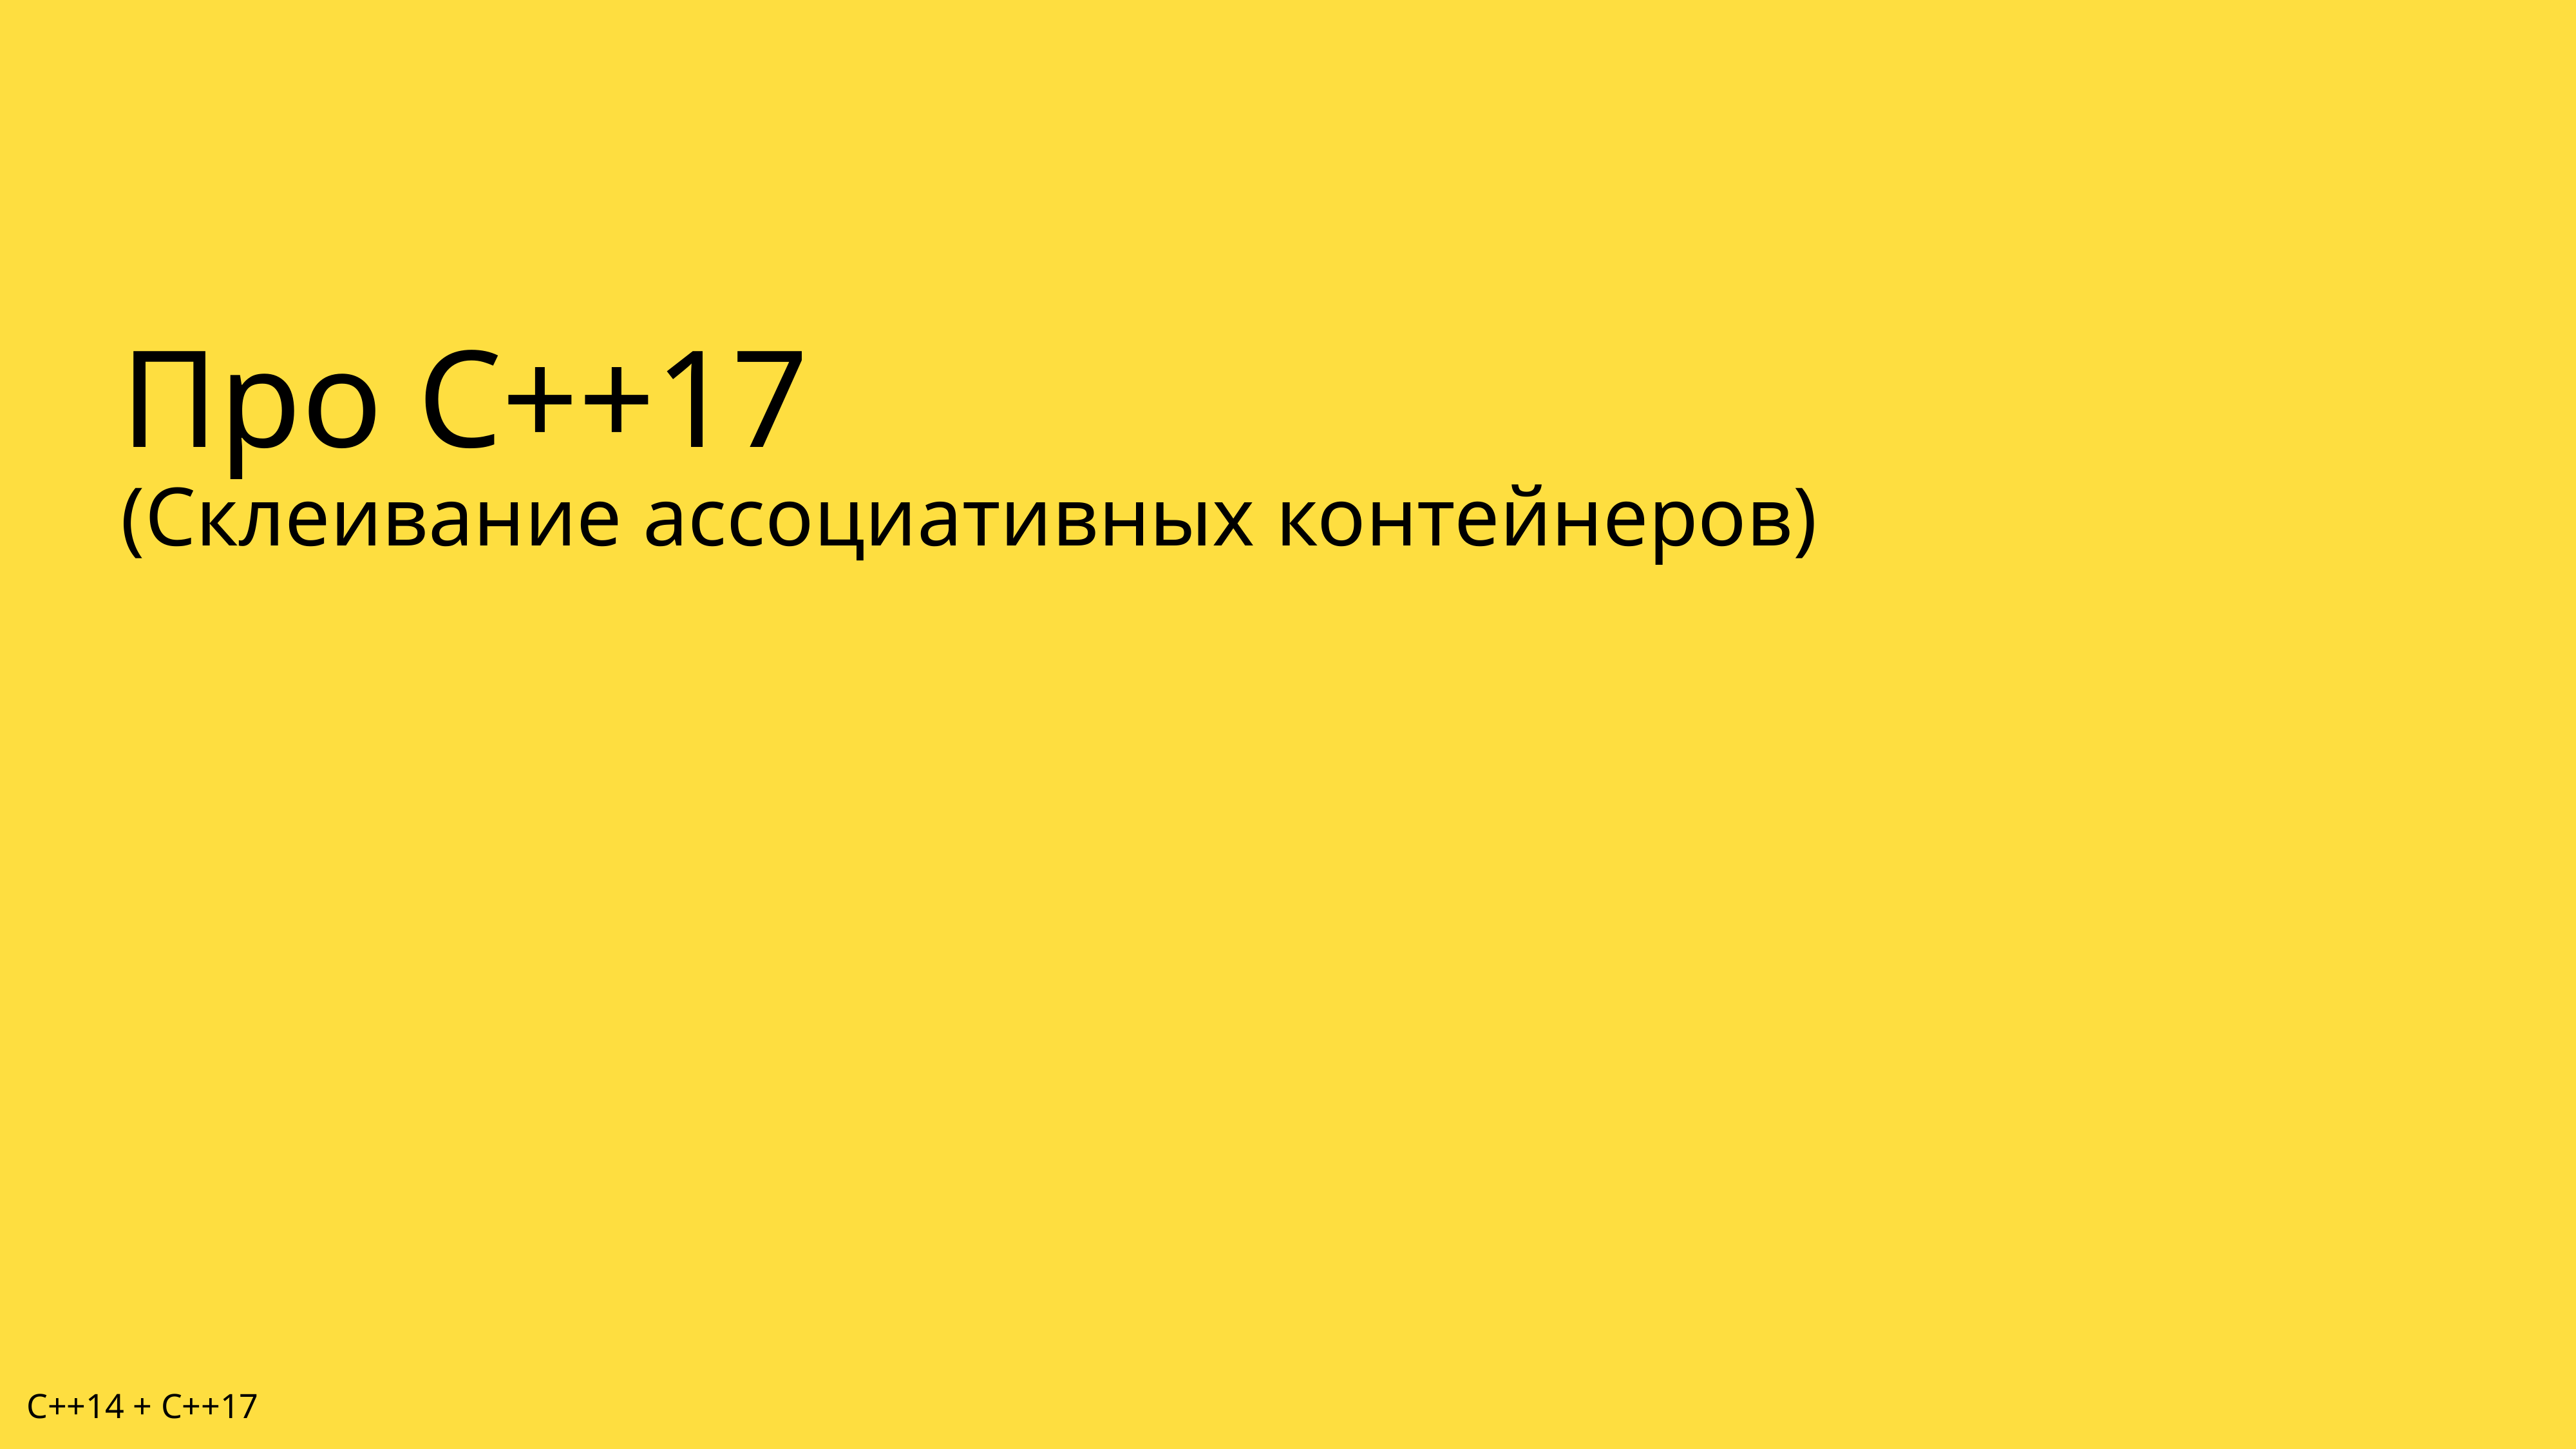

# Про С++17 (Склеивание ассоциативных контейнеров)
C++14 + C++17